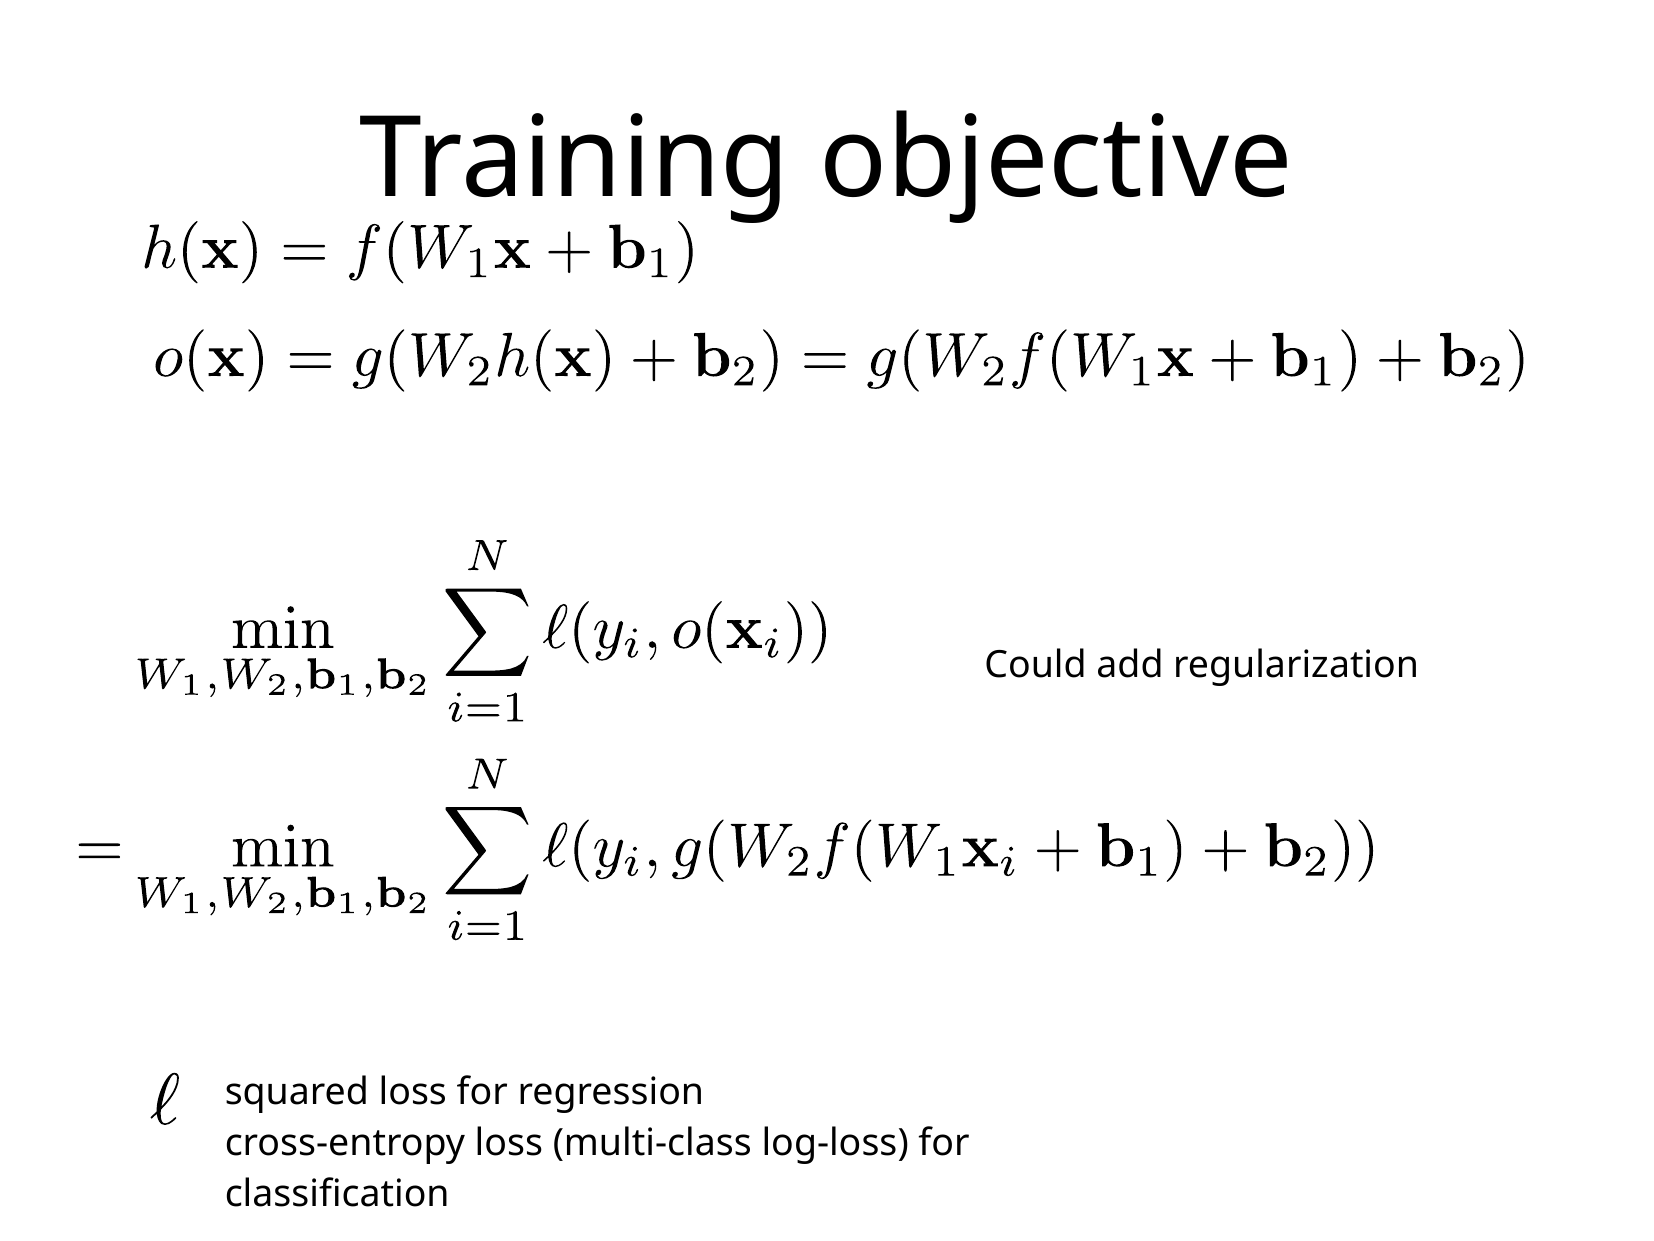

# Training objective
Could add regularization
squared loss for regression
cross-entropy loss (multi-class log-loss) for classification